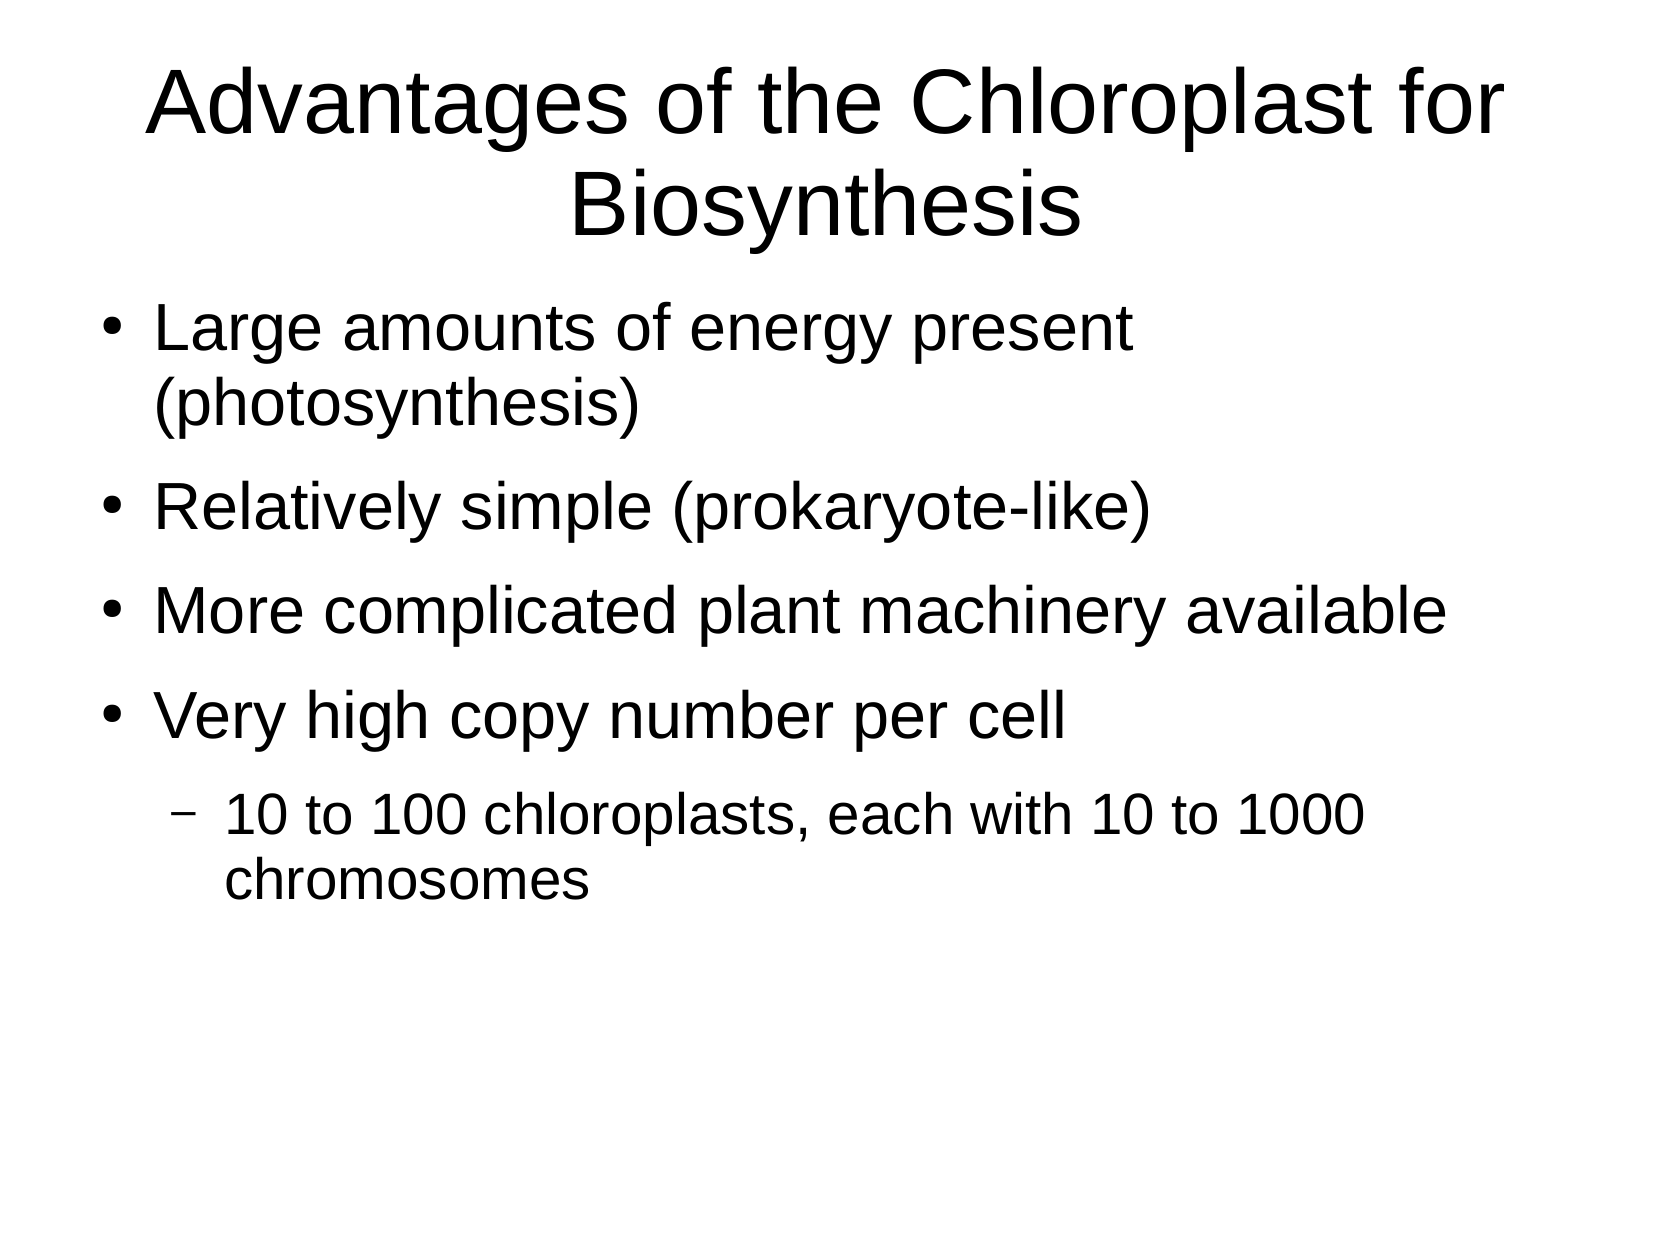

# Advantages of the Chloroplast for Biosynthesis
Large amounts of energy present (photosynthesis)
Relatively simple (prokaryote-like)
More complicated plant machinery available
Very high copy number per cell
10 to 100 chloroplasts, each with 10 to 1000 chromosomes